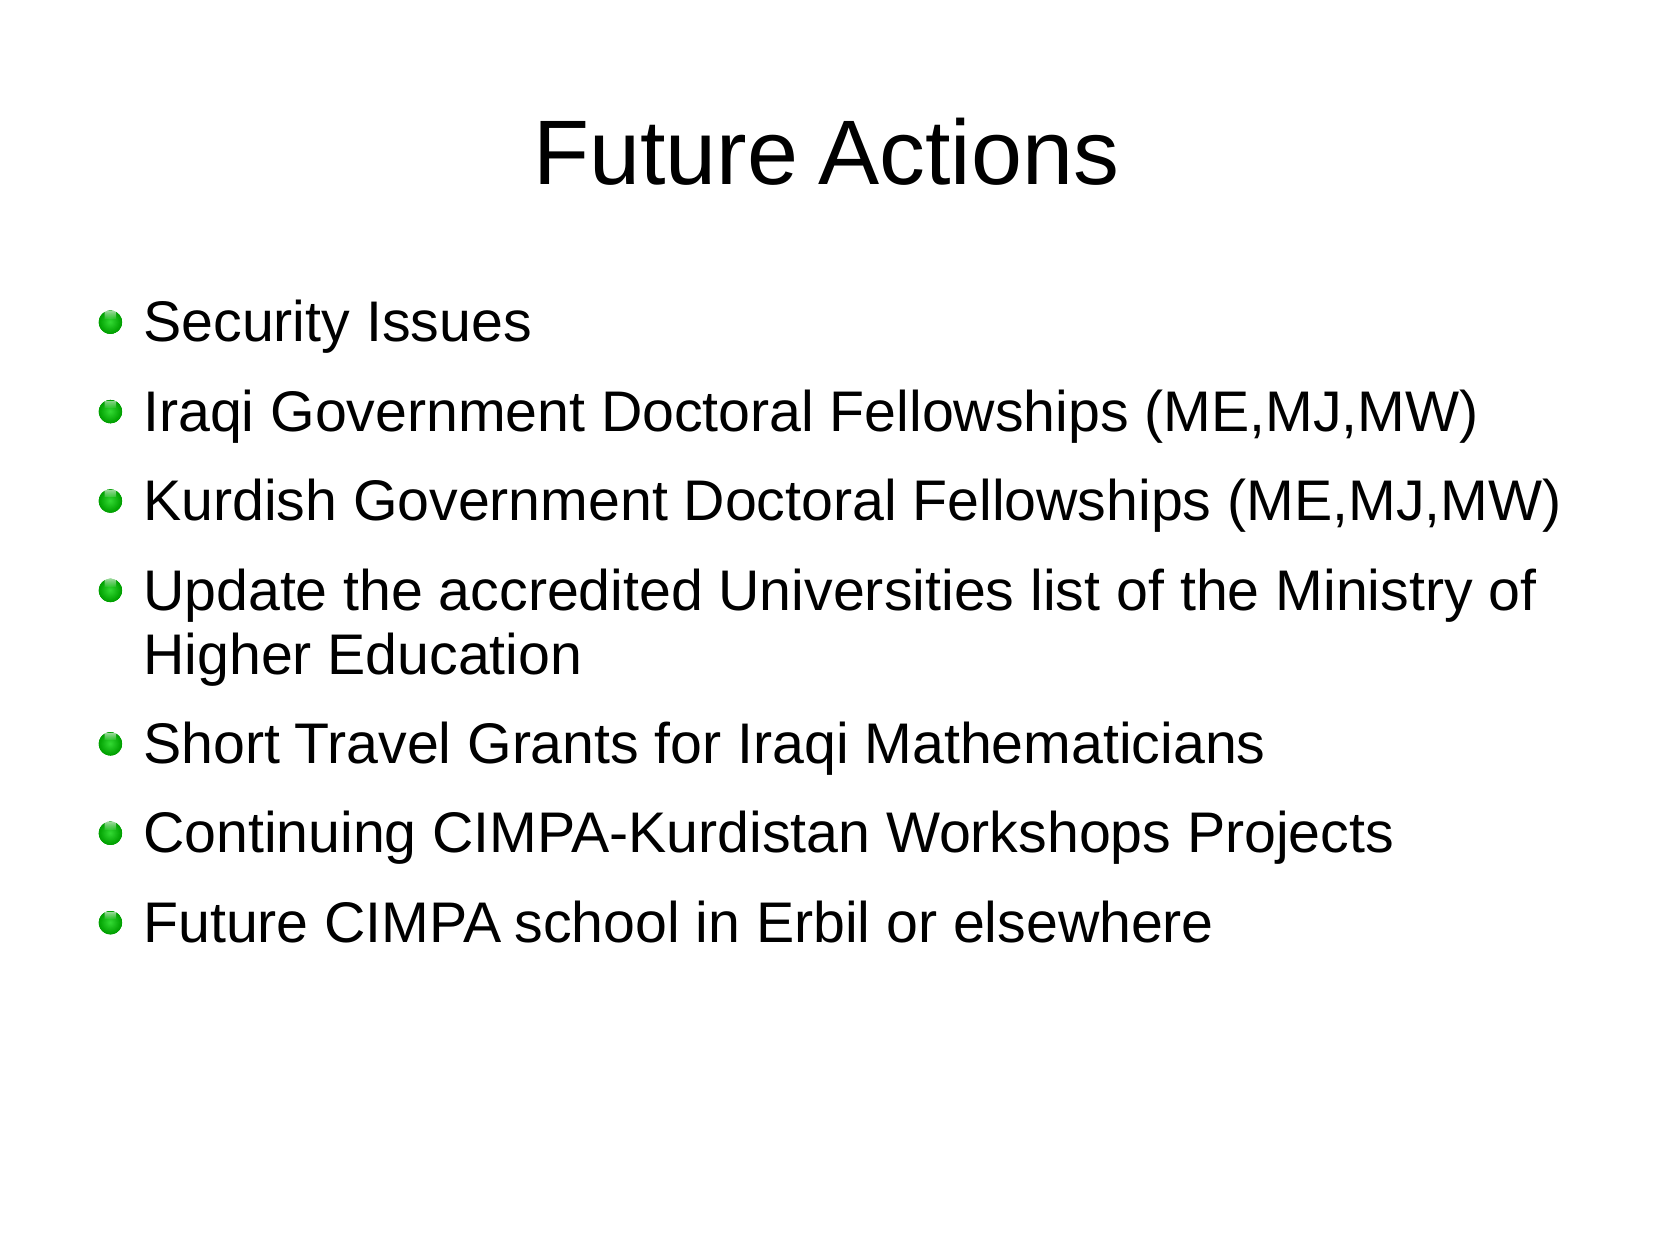

# Future Actions
Security Issues
Iraqi Government Doctoral Fellowships (ME,MJ,MW)
Kurdish Government Doctoral Fellowships (ME,MJ,MW)
Update the accredited Universities list of the Ministry of Higher Education
Short Travel Grants for Iraqi Mathematicians
Continuing CIMPA-Kurdistan Workshops Projects
Future CIMPA school in Erbil or elsewhere